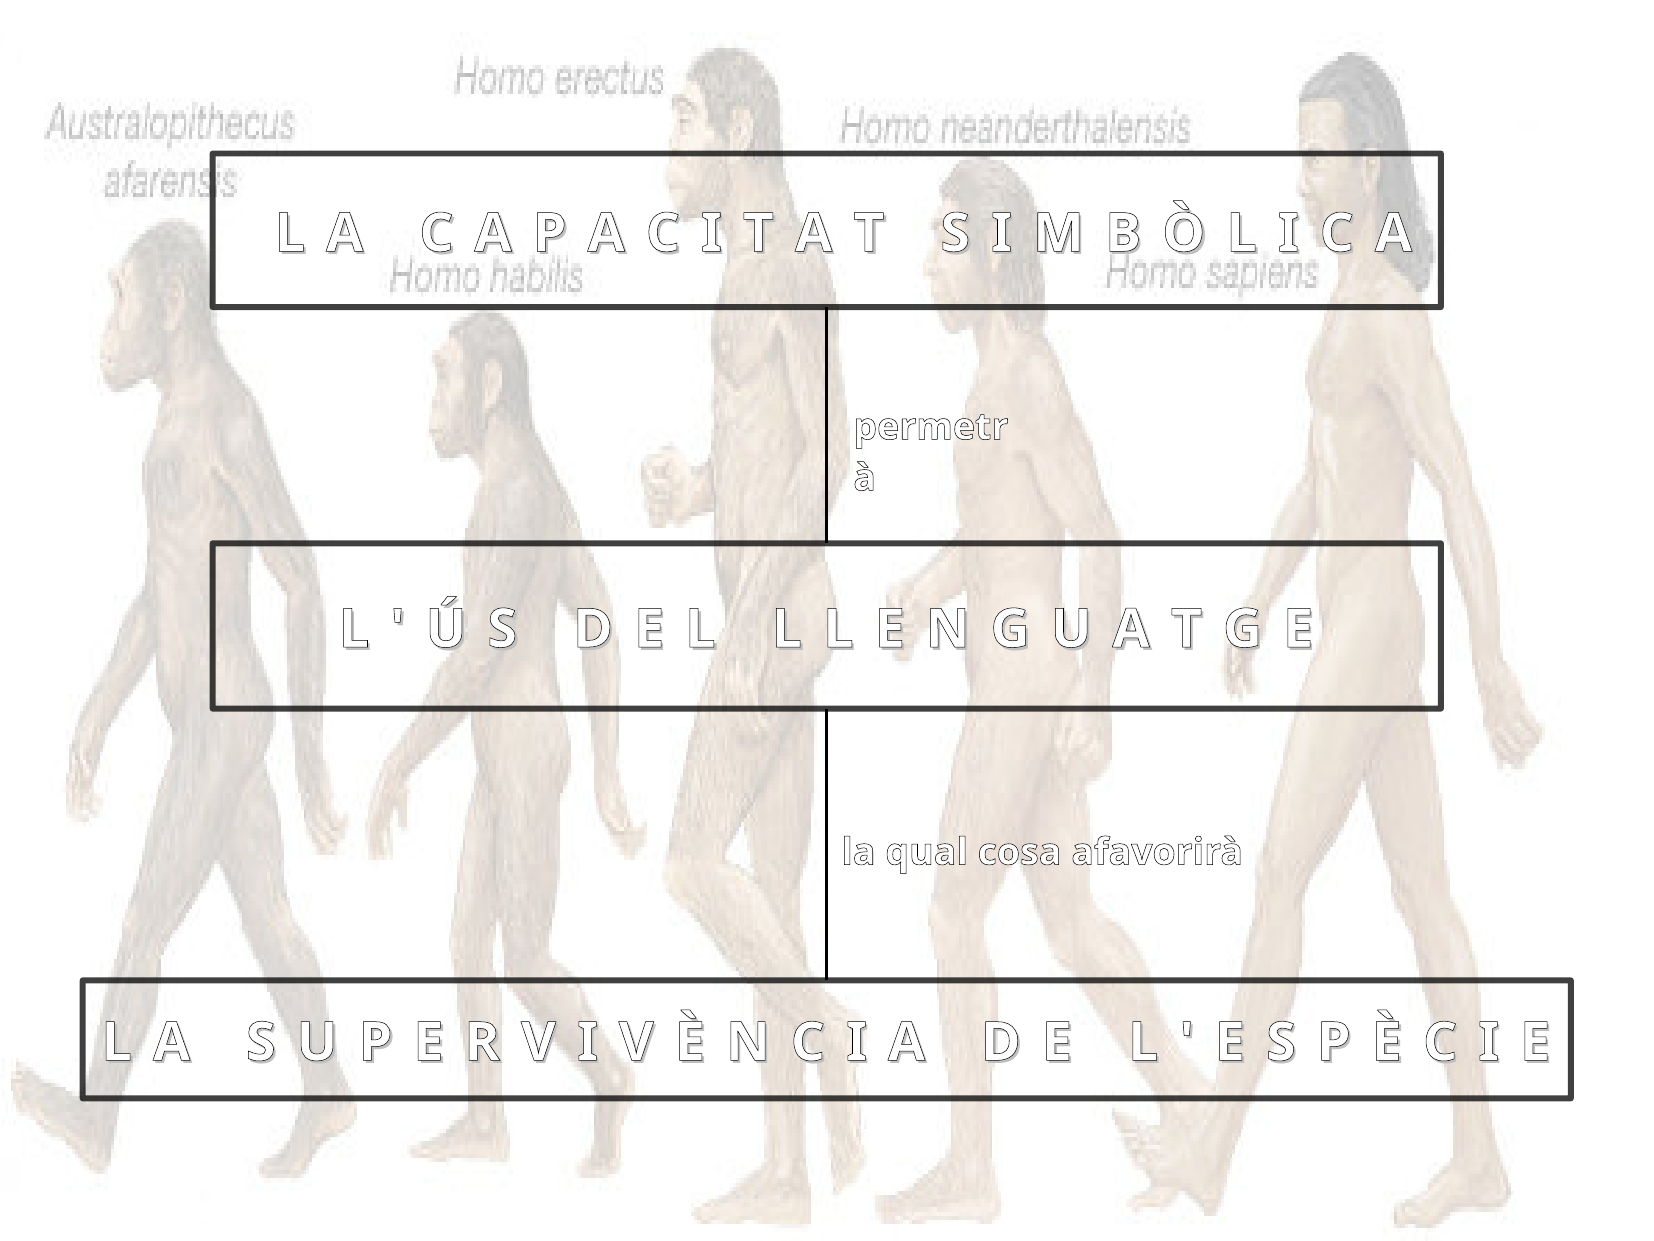

LA CAPACITAT SIMBÒLICA
permetrà
L'ÚS DEL LLENGUATGE
la qual cosa afavorirà
LA SUPERVIVÈNCIA DE L'ESPÈCIE